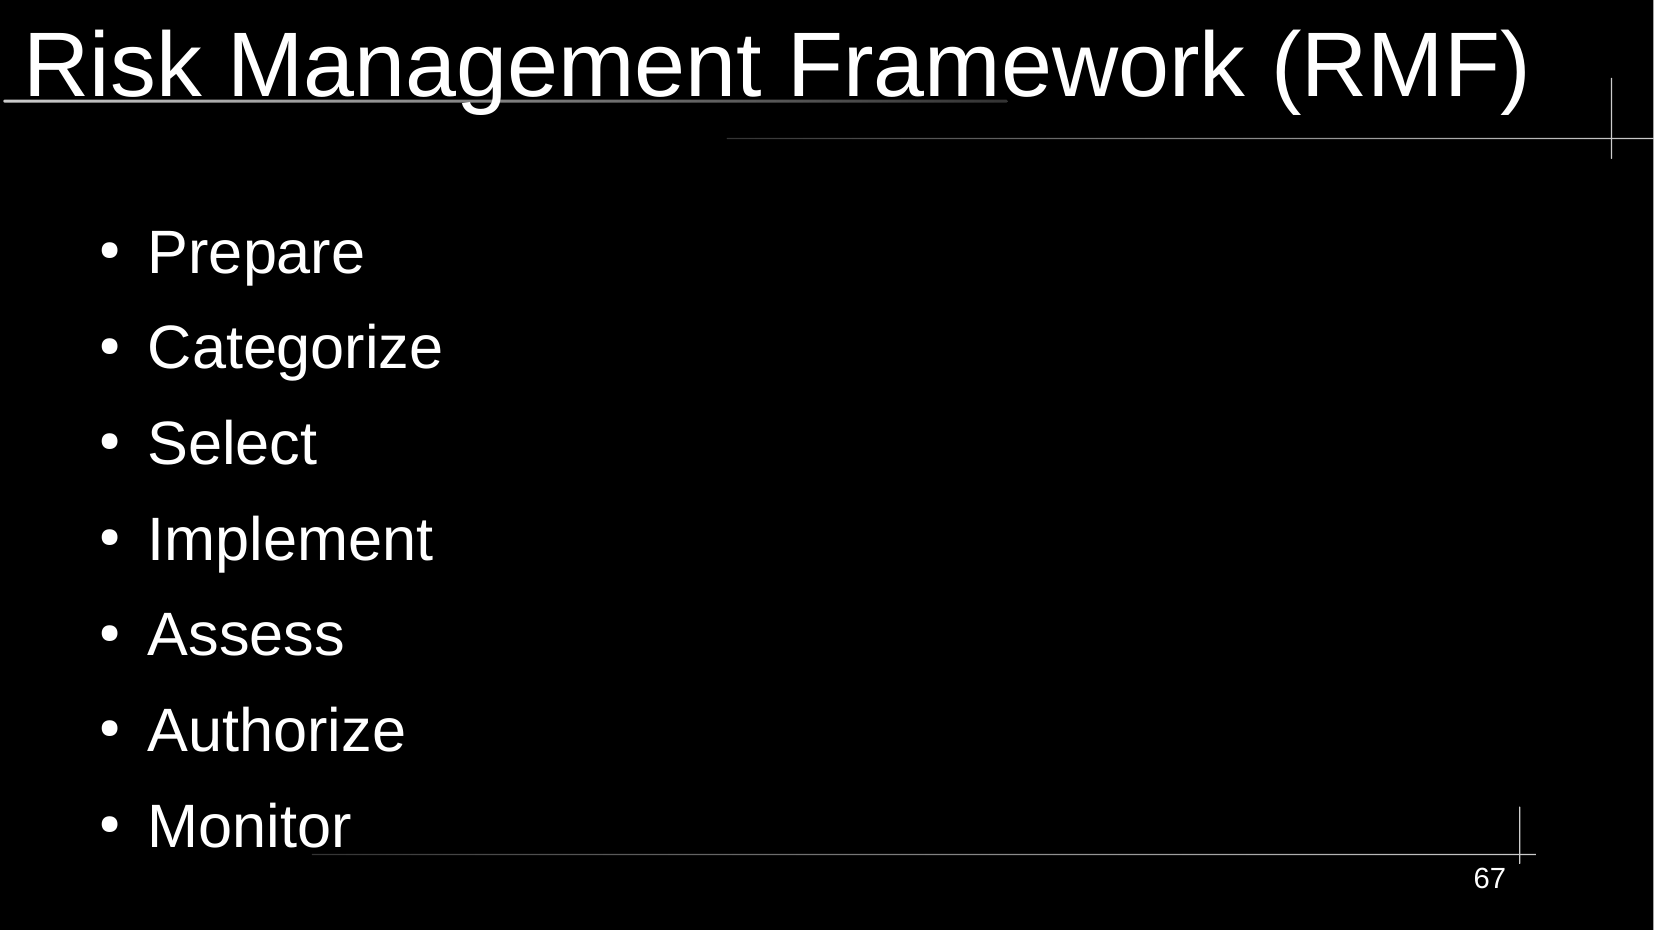

# Risk Management Framework (RMF)
Prepare
Categorize
Select
Implement
Assess
Authorize
Monitor
67